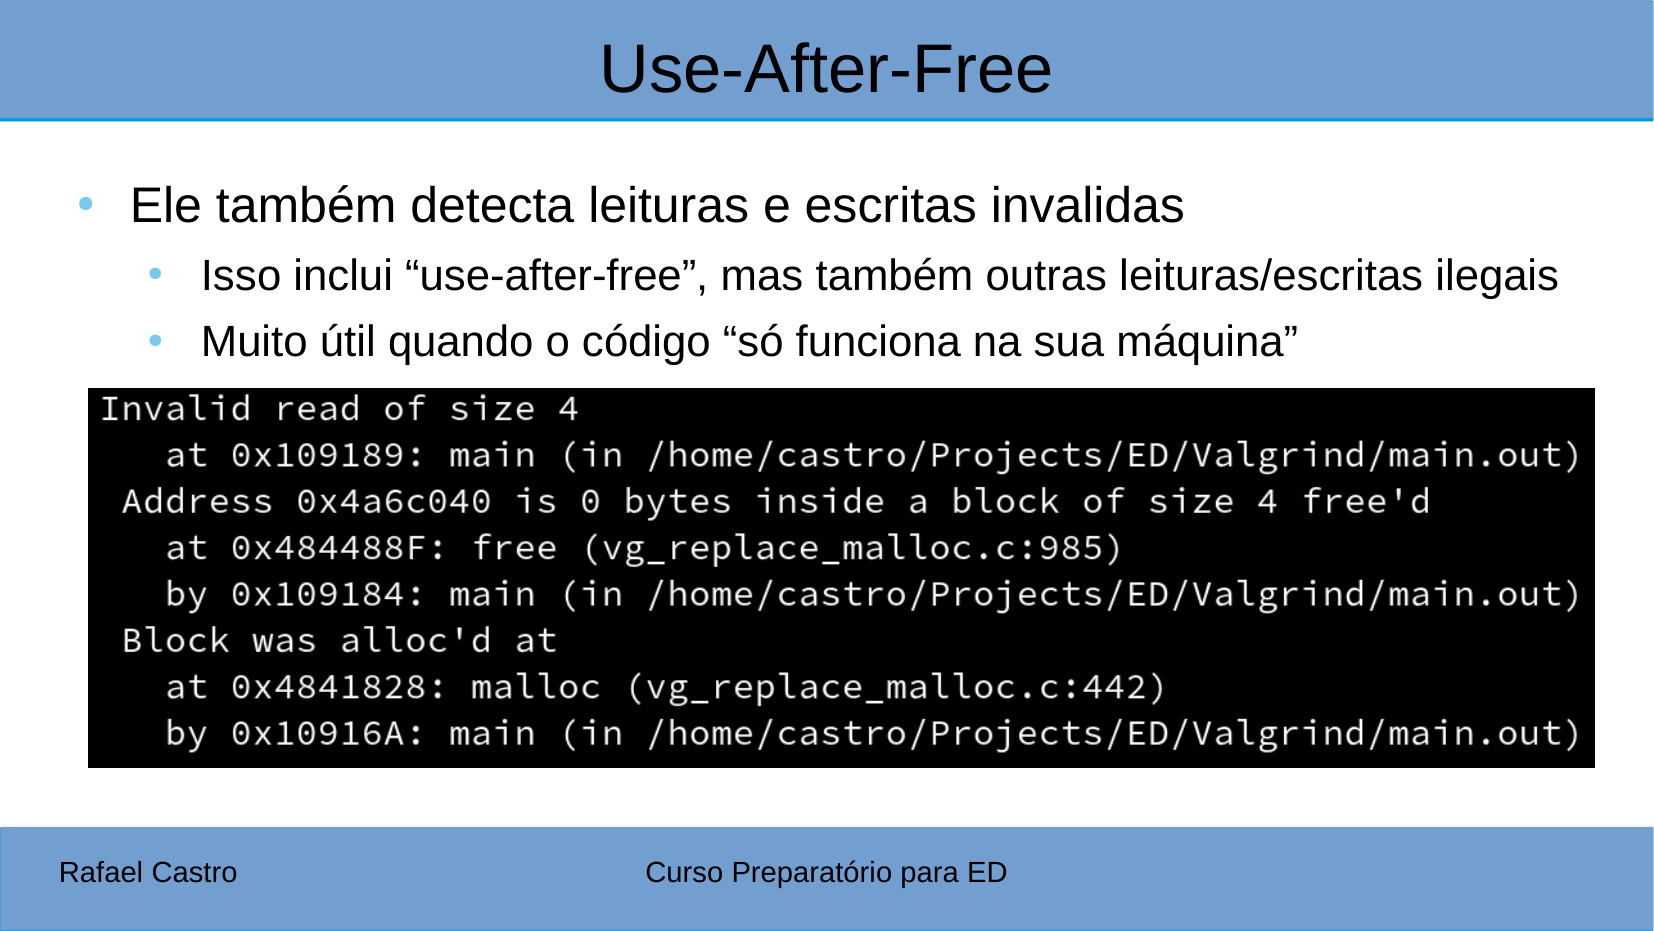

# Use-After-Free
Ele também detecta leituras e escritas invalidas
Isso inclui “use-after-free”, mas também outras leituras/escritas ilegais
Muito útil quando o código “só funciona na sua máquina”
Curso Preparatório para ED